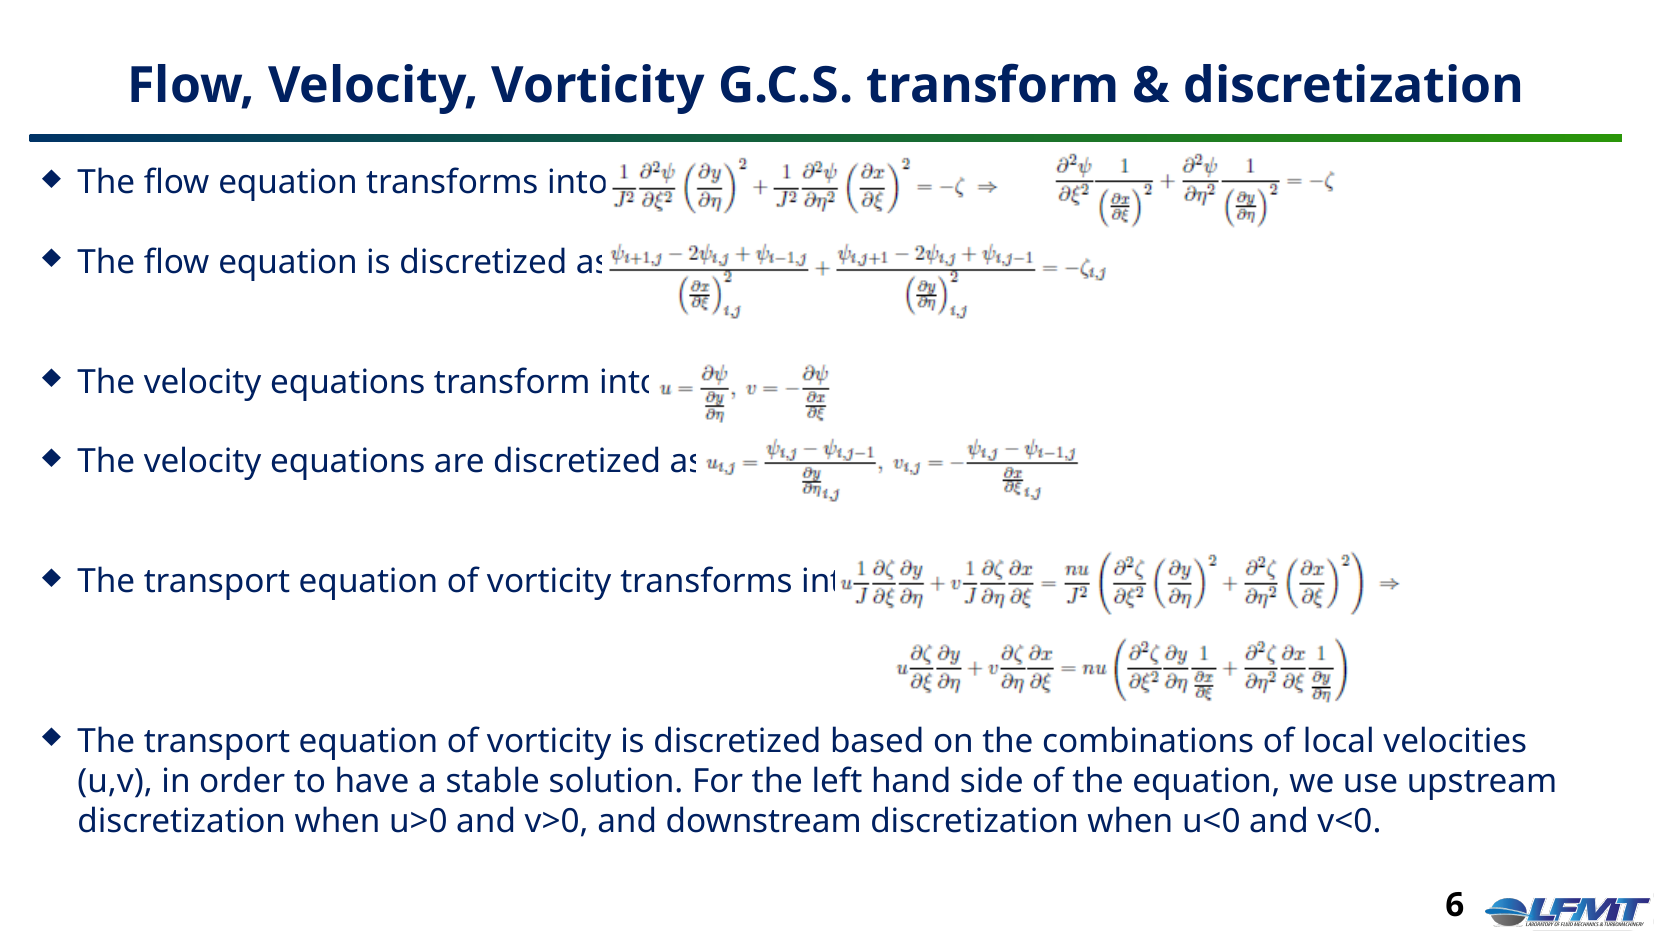

# Flow, Velocity, Vorticity G.C.S. transform & discretization
The flow equation transforms into:
The flow equation is discretized as:
The velocity equations transform into:
The velocity equations are discretized as:
The transport equation of vorticity transforms into:
The transport equation of vorticity is discretized based on the combinations of local velocities (u,v), in order to have a stable solution. For the left hand side of the equation, we use upstream discretization when u>0 and v>0, and downstream discretization when u<0 and v<0.